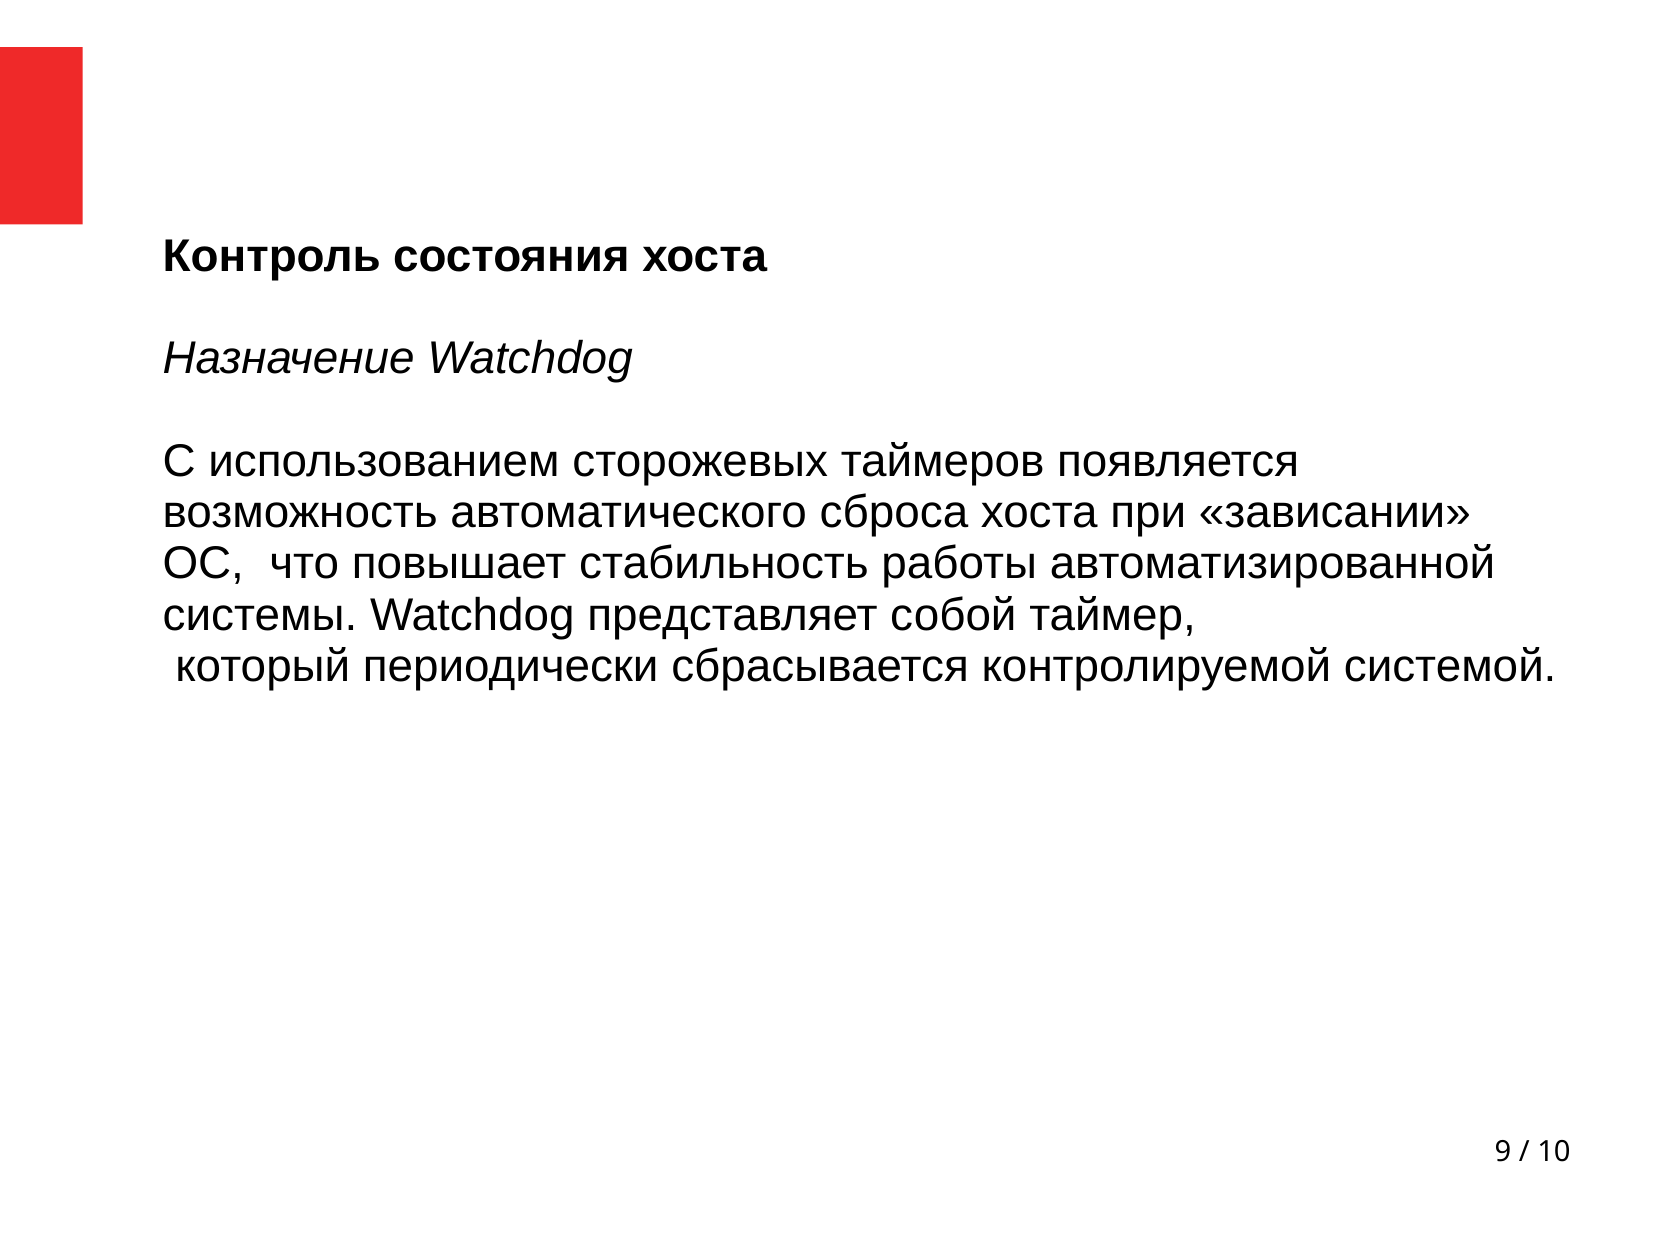

Контроль состояния хоста
Назначение Watchdog
С использованием сторожевых таймеров появляется возможность автоматического сброса хоста при «зависании» ОС, что повышает стабильность работы автоматизированной системы. Watchdog представляет собой таймер,
 который периодически сбрасывается контролируемой системой.
9